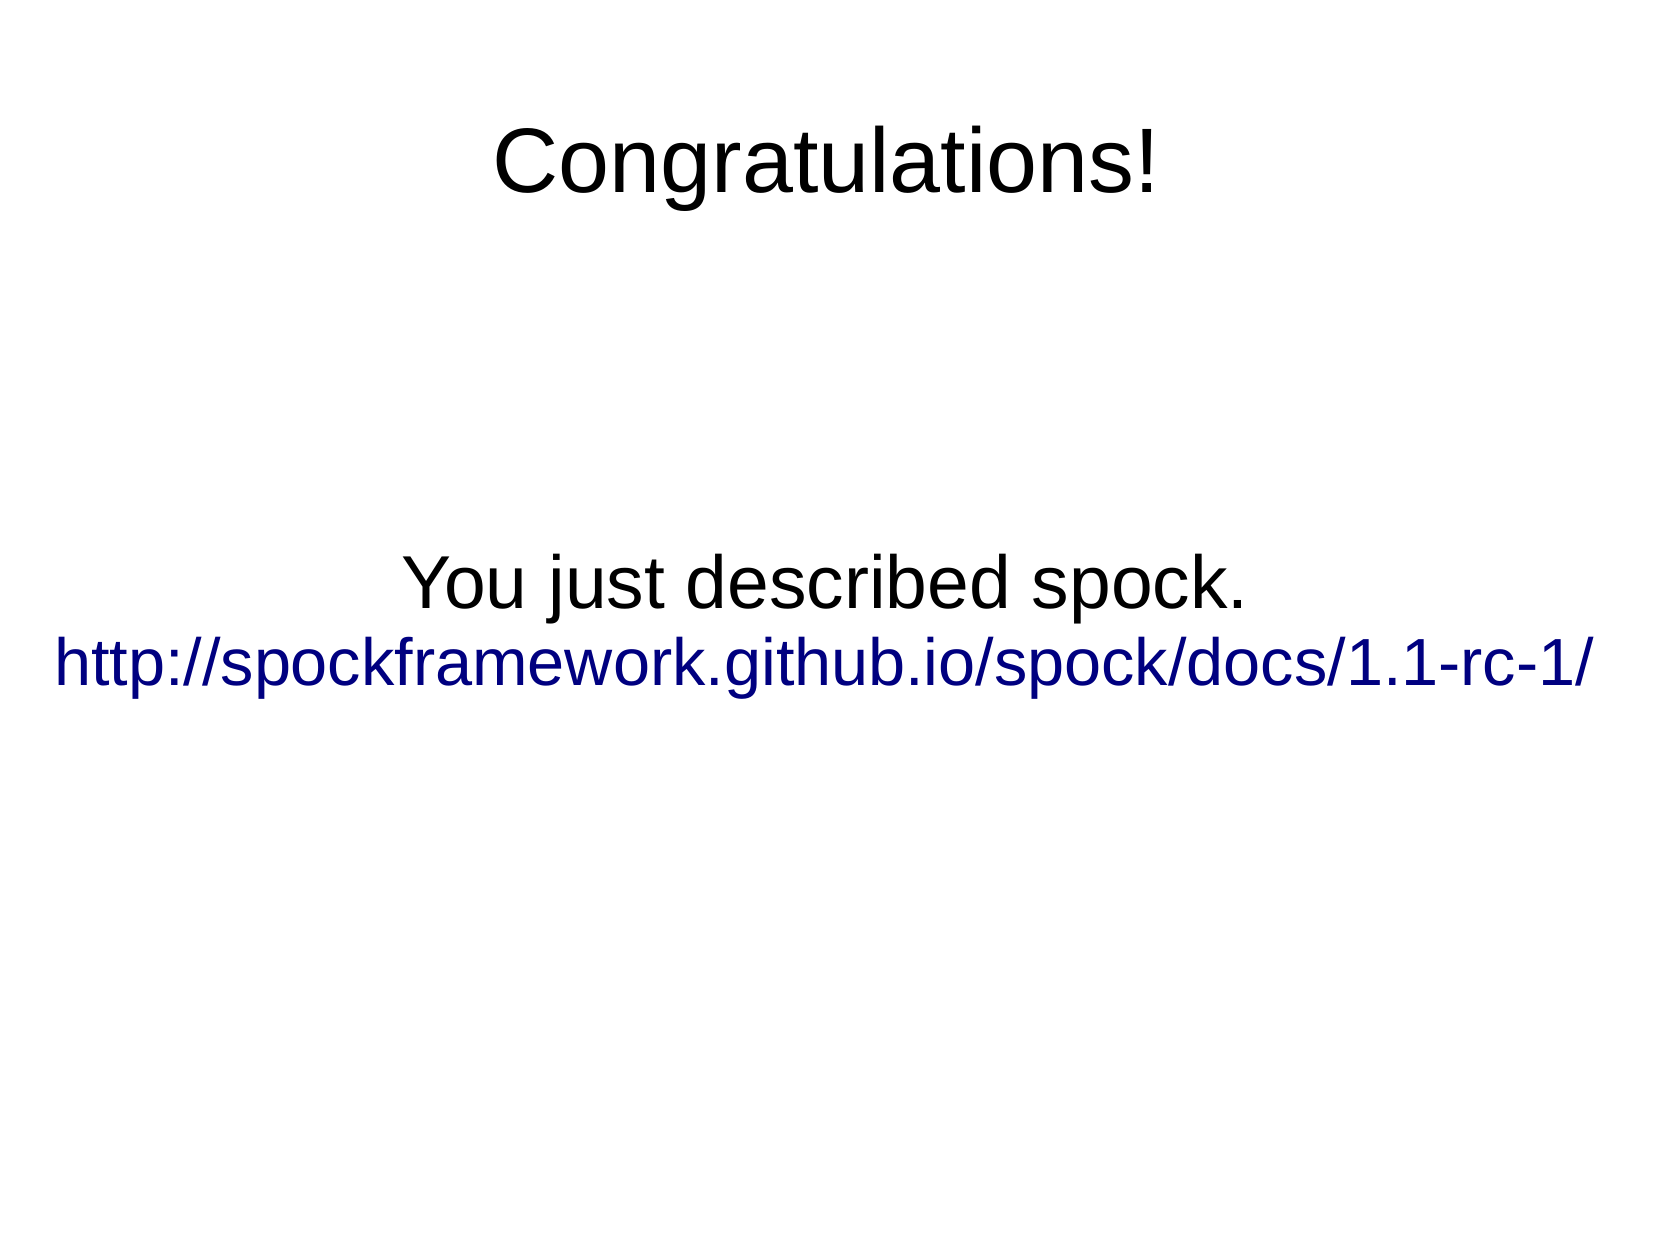

# Congratulations!
You just described spock.
http://spockframework.github.io/spock/docs/1.1-rc-1/